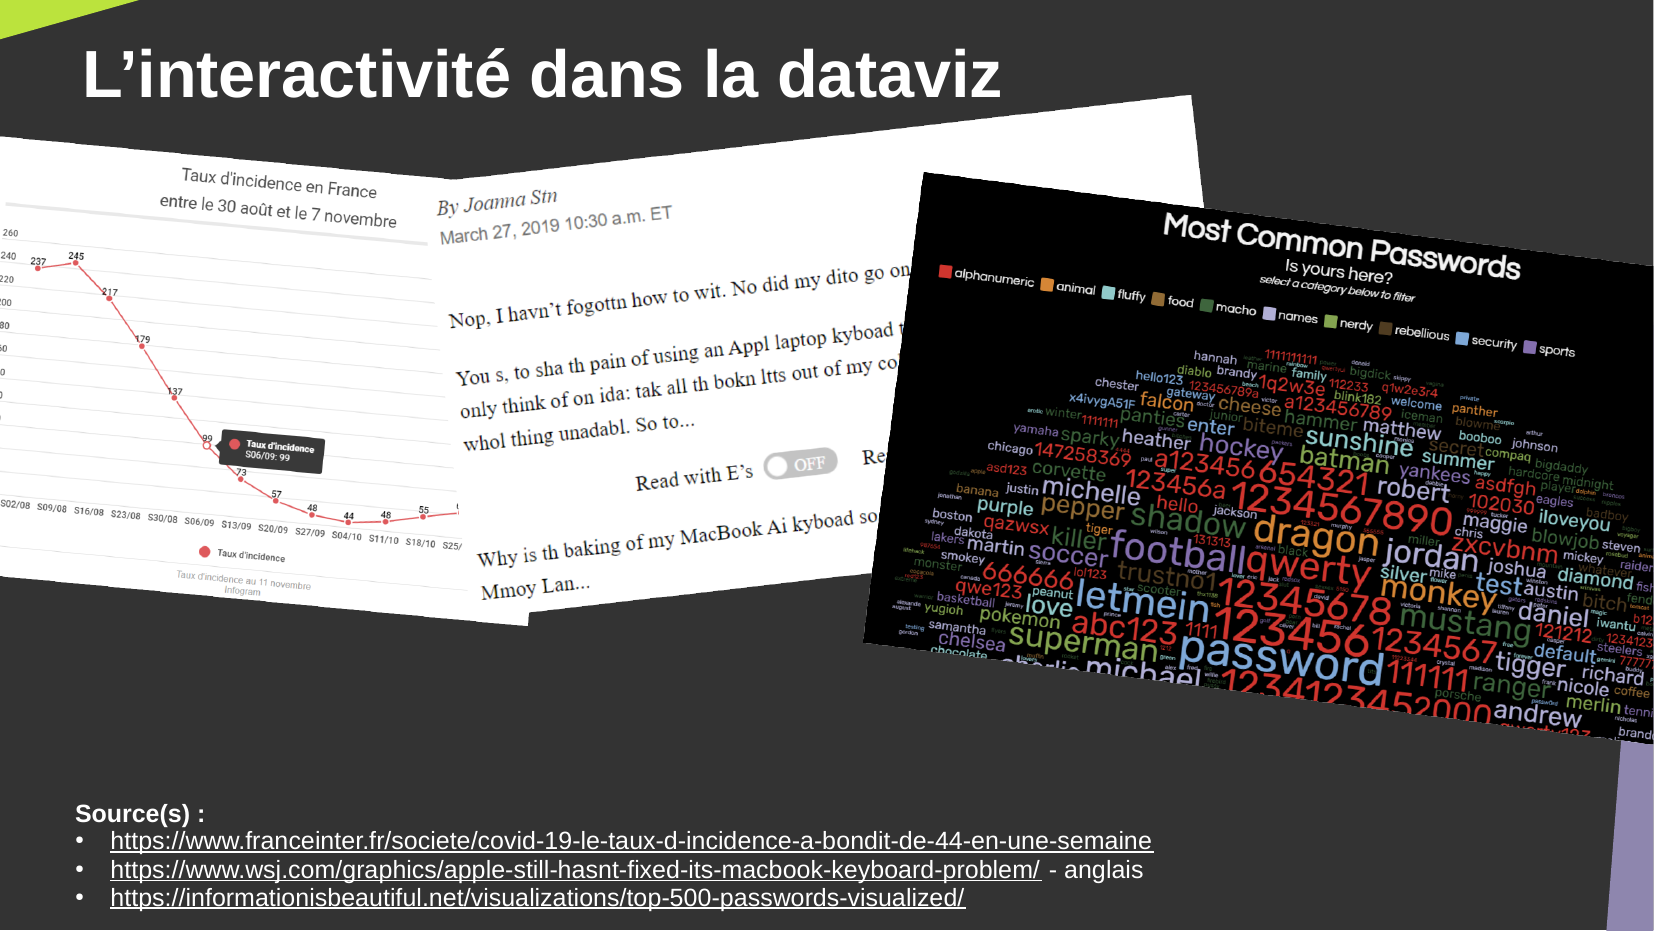

# L’interactivité dans la dataviz
Source(s) :
https://www.franceinter.fr/societe/covid-19-le-taux-d-incidence-a-bondit-de-44-en-une-semaine
https://www.wsj.com/graphics/apple-still-hasnt-fixed-its-macbook-keyboard-problem/ - anglais
https://informationisbeautiful.net/visualizations/top-500-passwords-visualized/